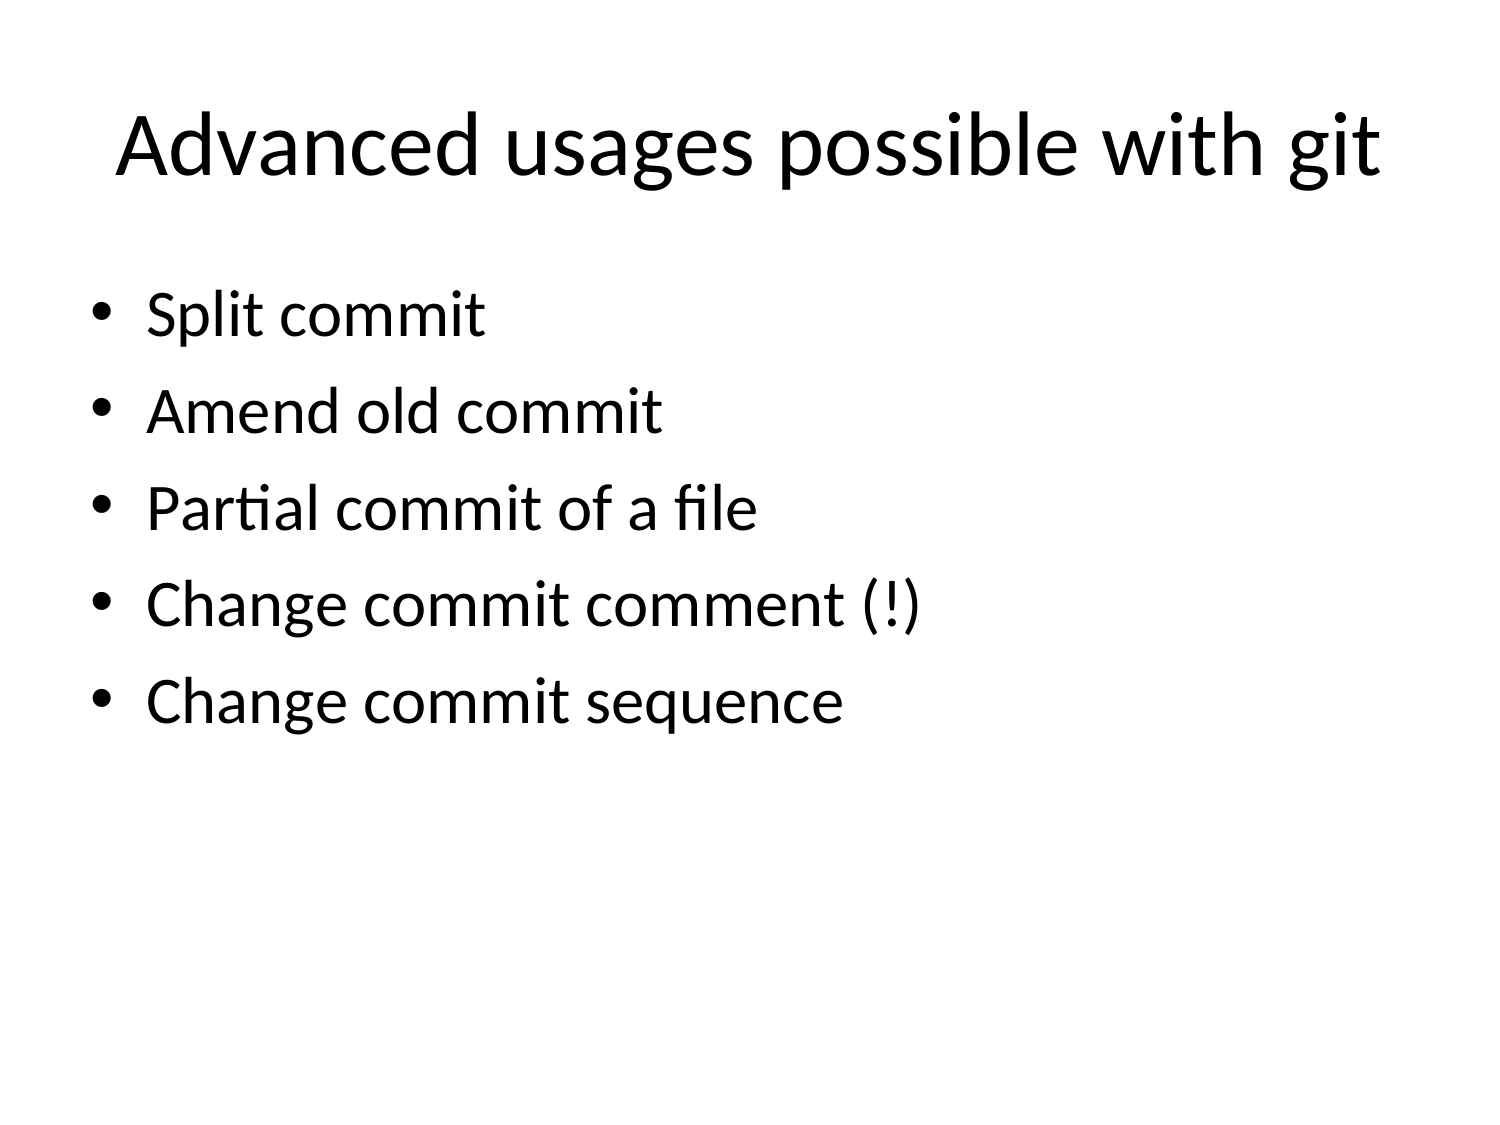

# Advanced usages possible with git
Split commit
Amend old commit
Partial commit of a file
Change commit comment (!)
Change commit sequence